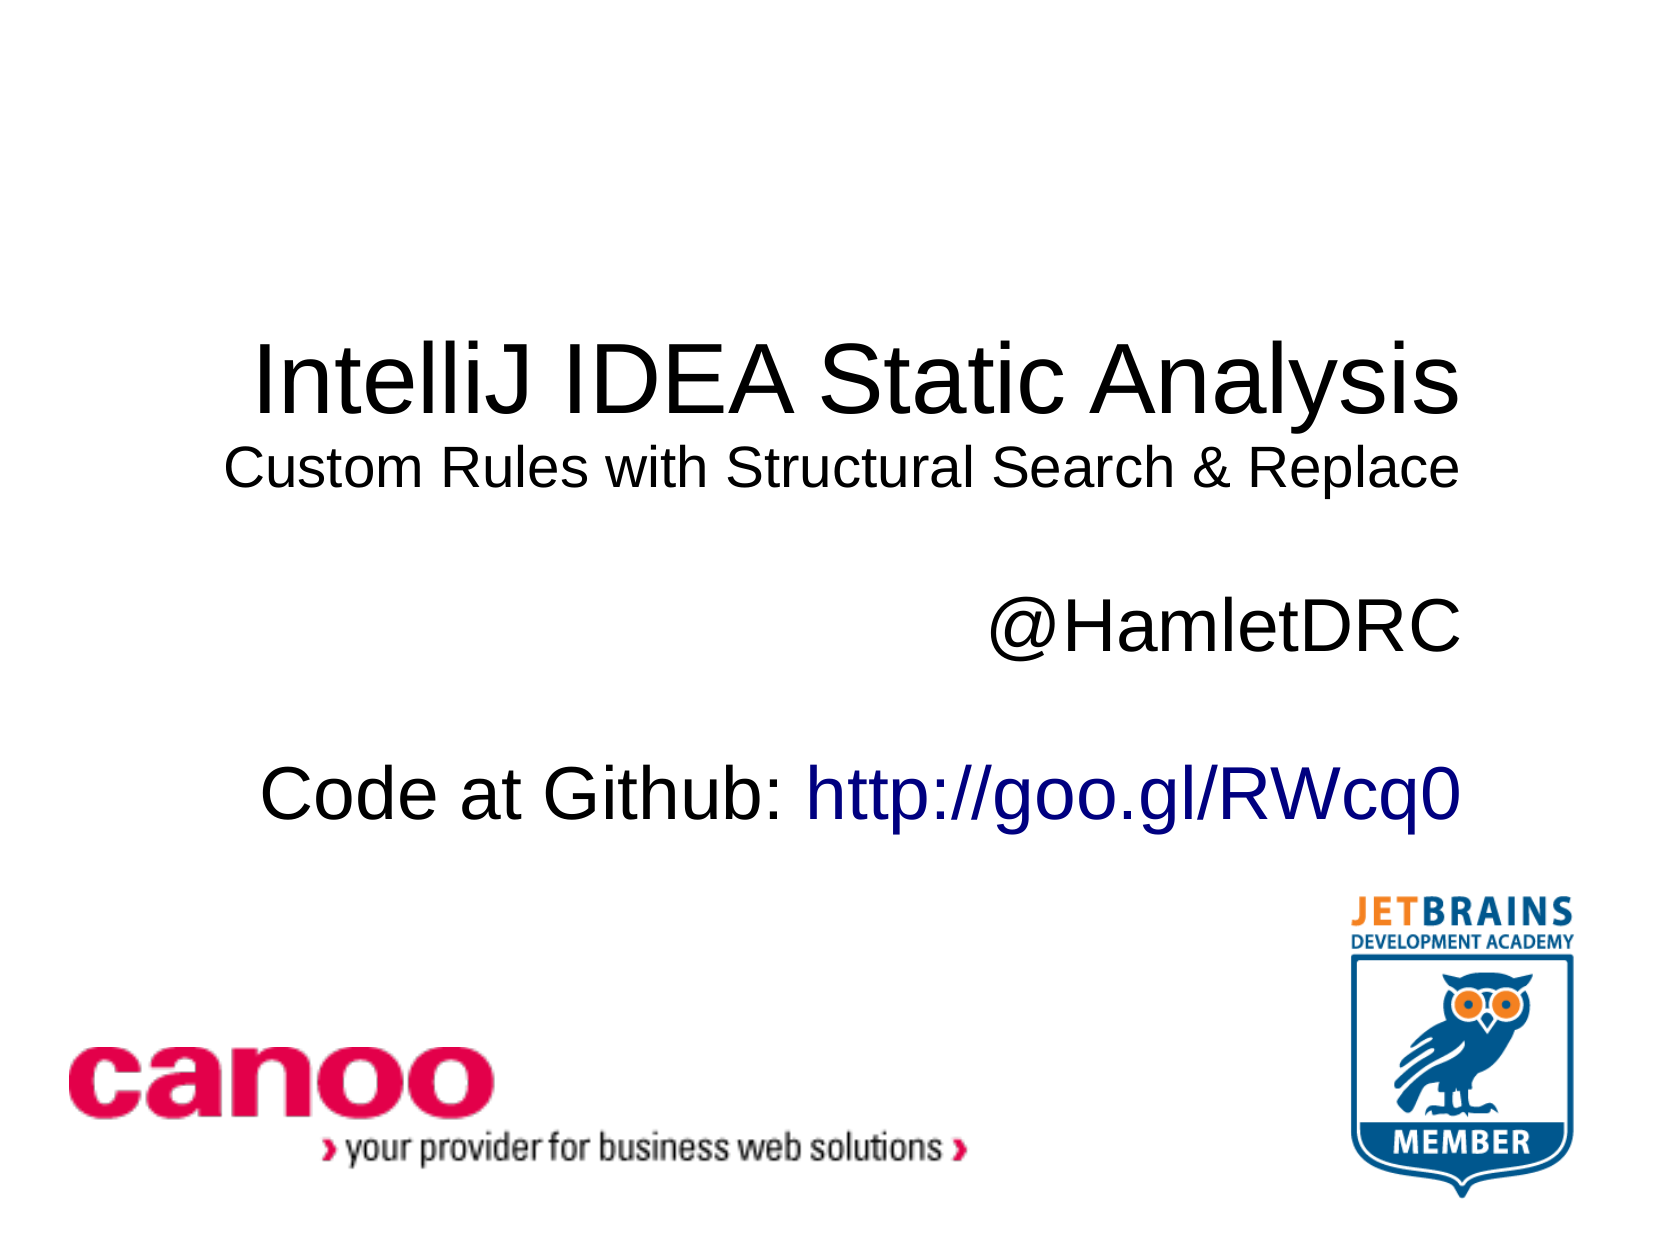

# IntelliJ IDEA Static Analysis
Custom Rules with Structural Search & Replace
@HamletDRC
Code at Github: http://goo.gl/RWcq0